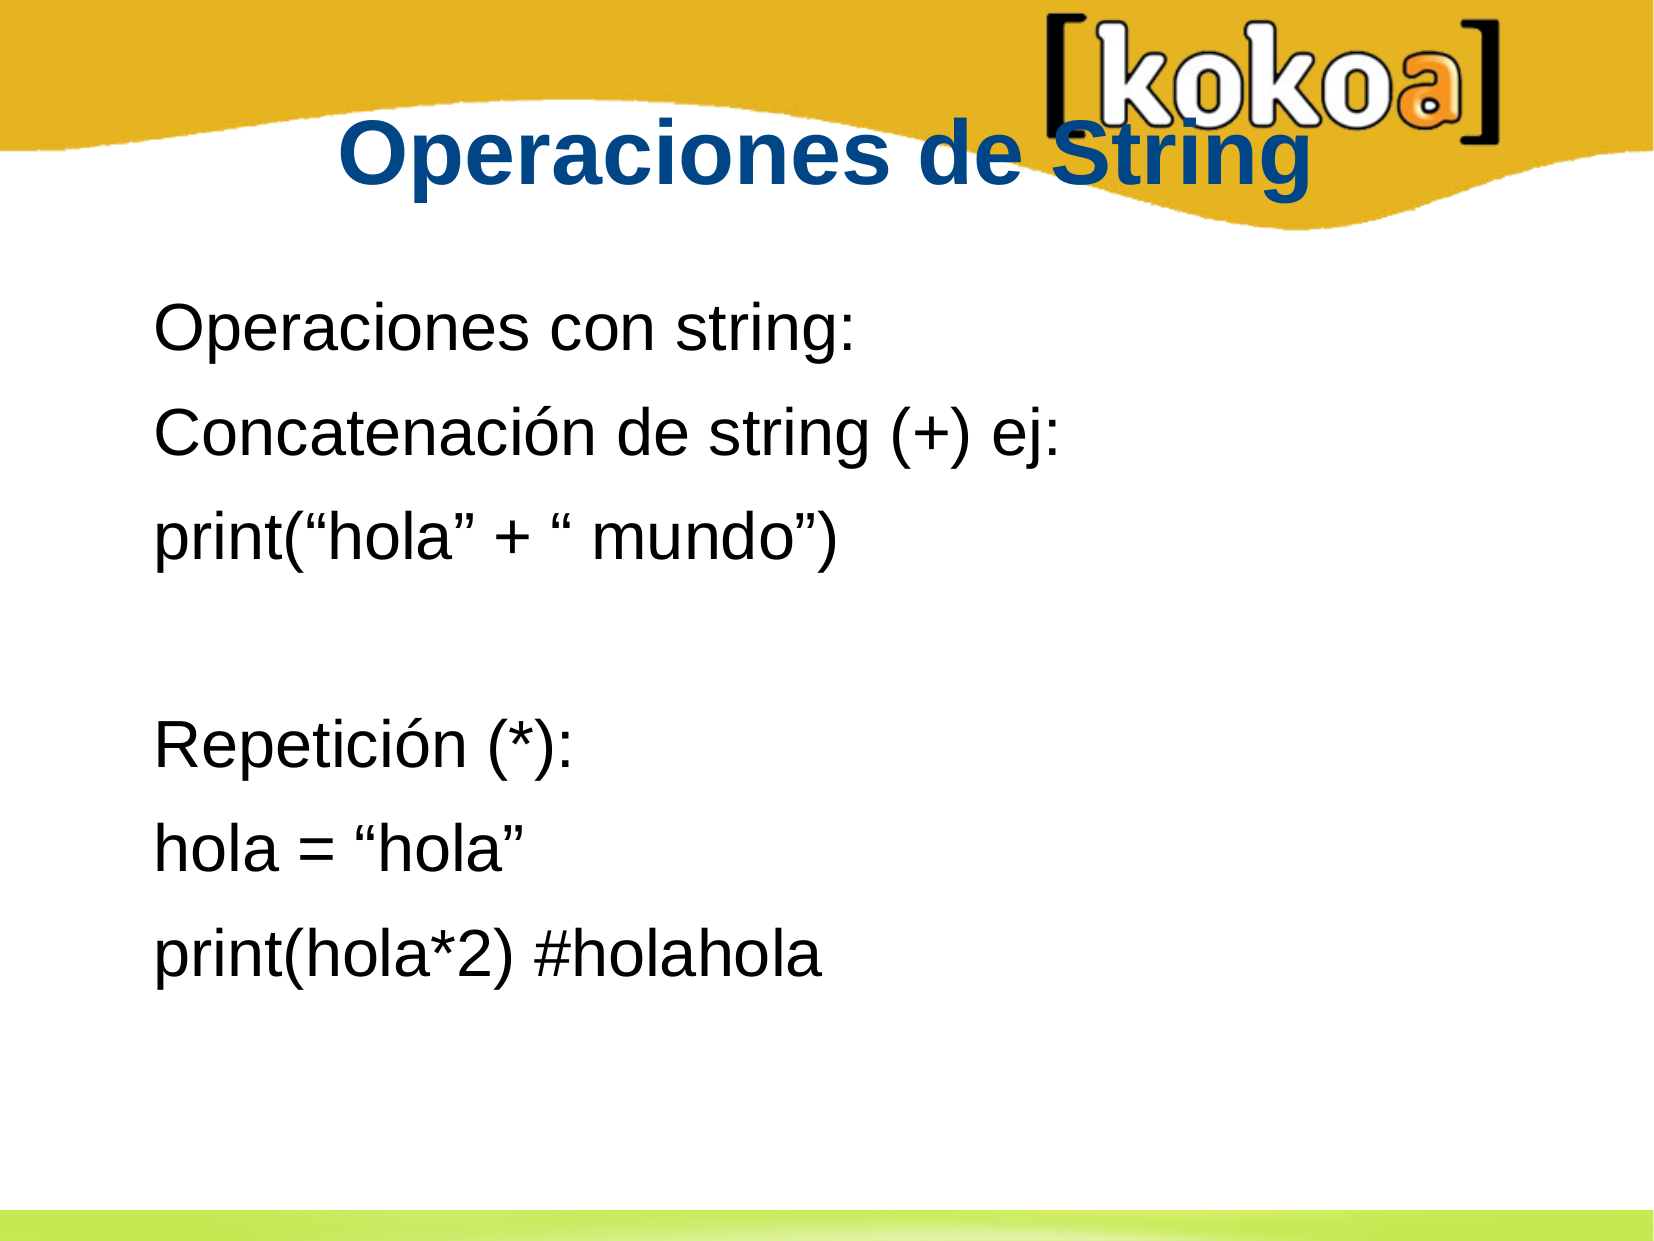

# Operaciones de String
Operaciones con string:
Concatenación de string (+) ej:
print(“hola” + “ mundo”)
Repetición (*):
hola = “hola”
print(hola*2) #holahola